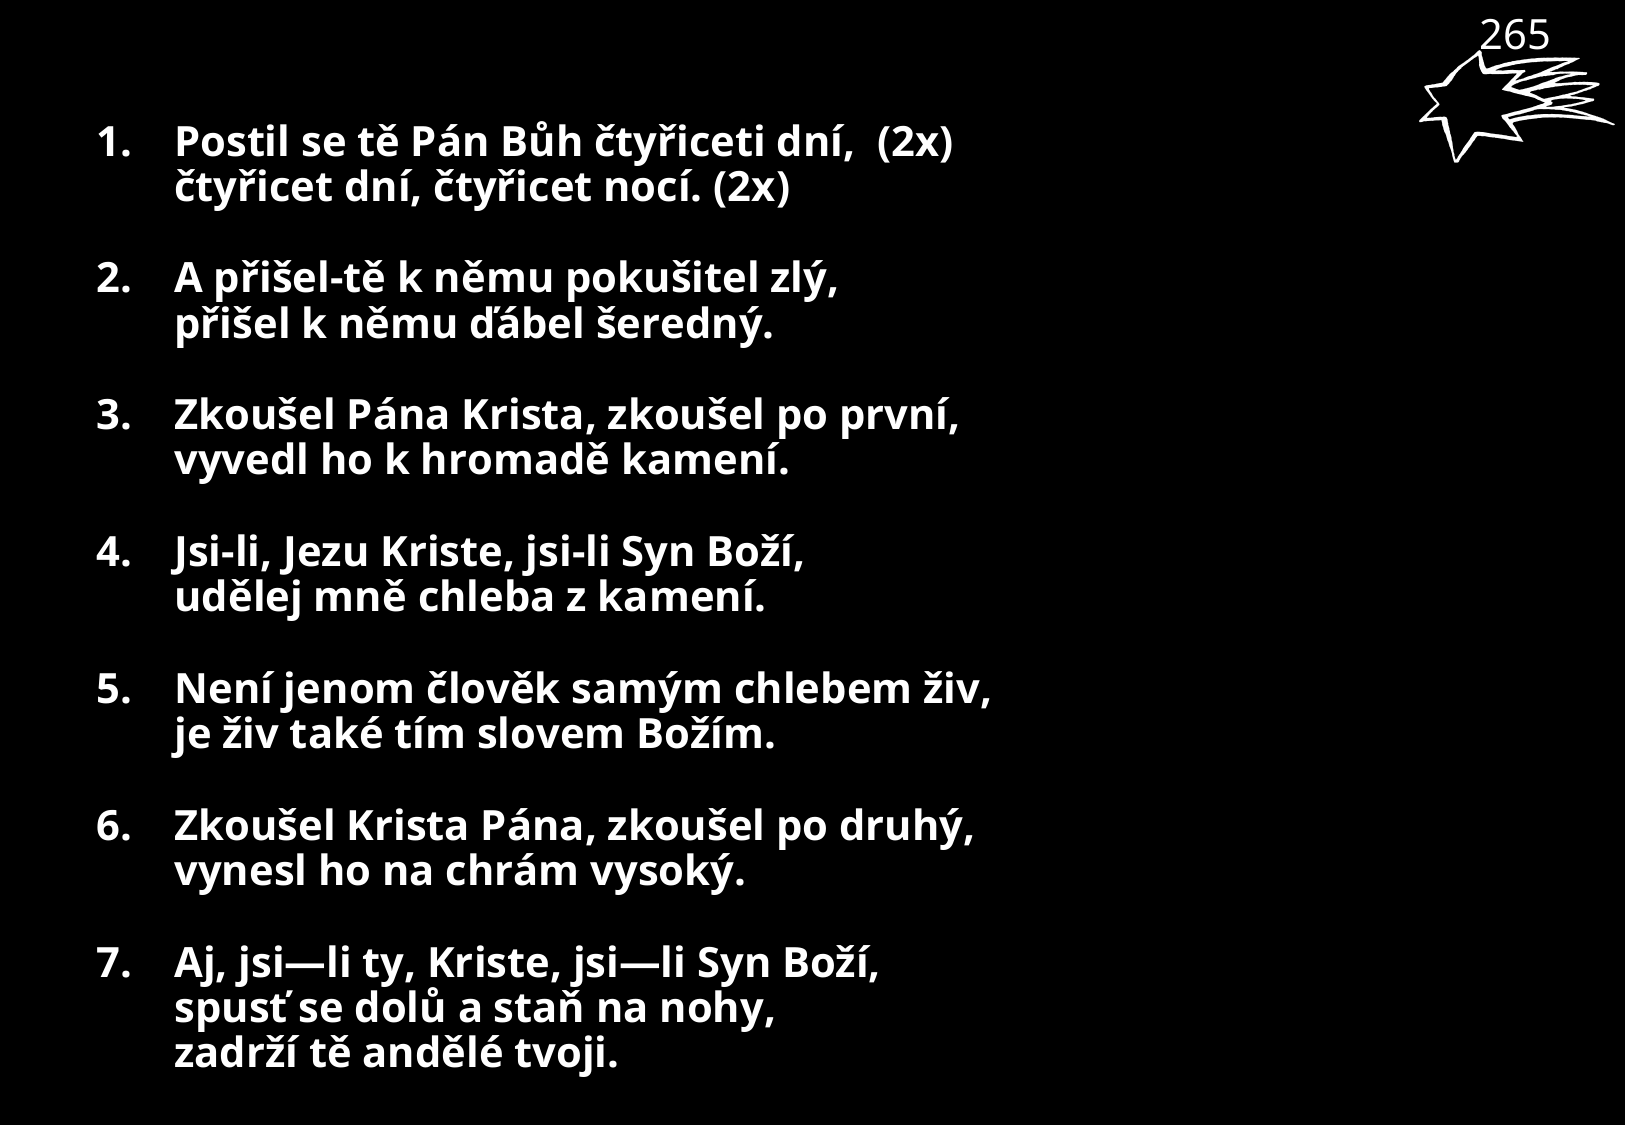

265
# 1. 	Postil se tě Pán Bůh čtyřiceti dní, (2x) čtyřicet dní, čtyřicet nocí. (2x)
2.	A přišel-tě k němu pokušitel zlý,
přišel k němu ďábel šeredný.
3.	Zkoušel Pána Krista, zkoušel po první,
vyvedl ho k hromadě kamení.
4.	Jsi-li, Jezu Kriste, jsi-li Syn Boží,
udělej mně chleba z kamení.
5.	Není jenom člověk samým chlebem živ,
je živ také tím slovem Božím.
6.	Zkoušel Krista Pána, zkoušel po druhý,
vynesl ho na chrám vysoký.
7.	Aj, jsi—li ty, Kriste, jsi—li Syn Boží,
spusť se dolů a staň na nohy,
zadrží tě andělé tvoji.